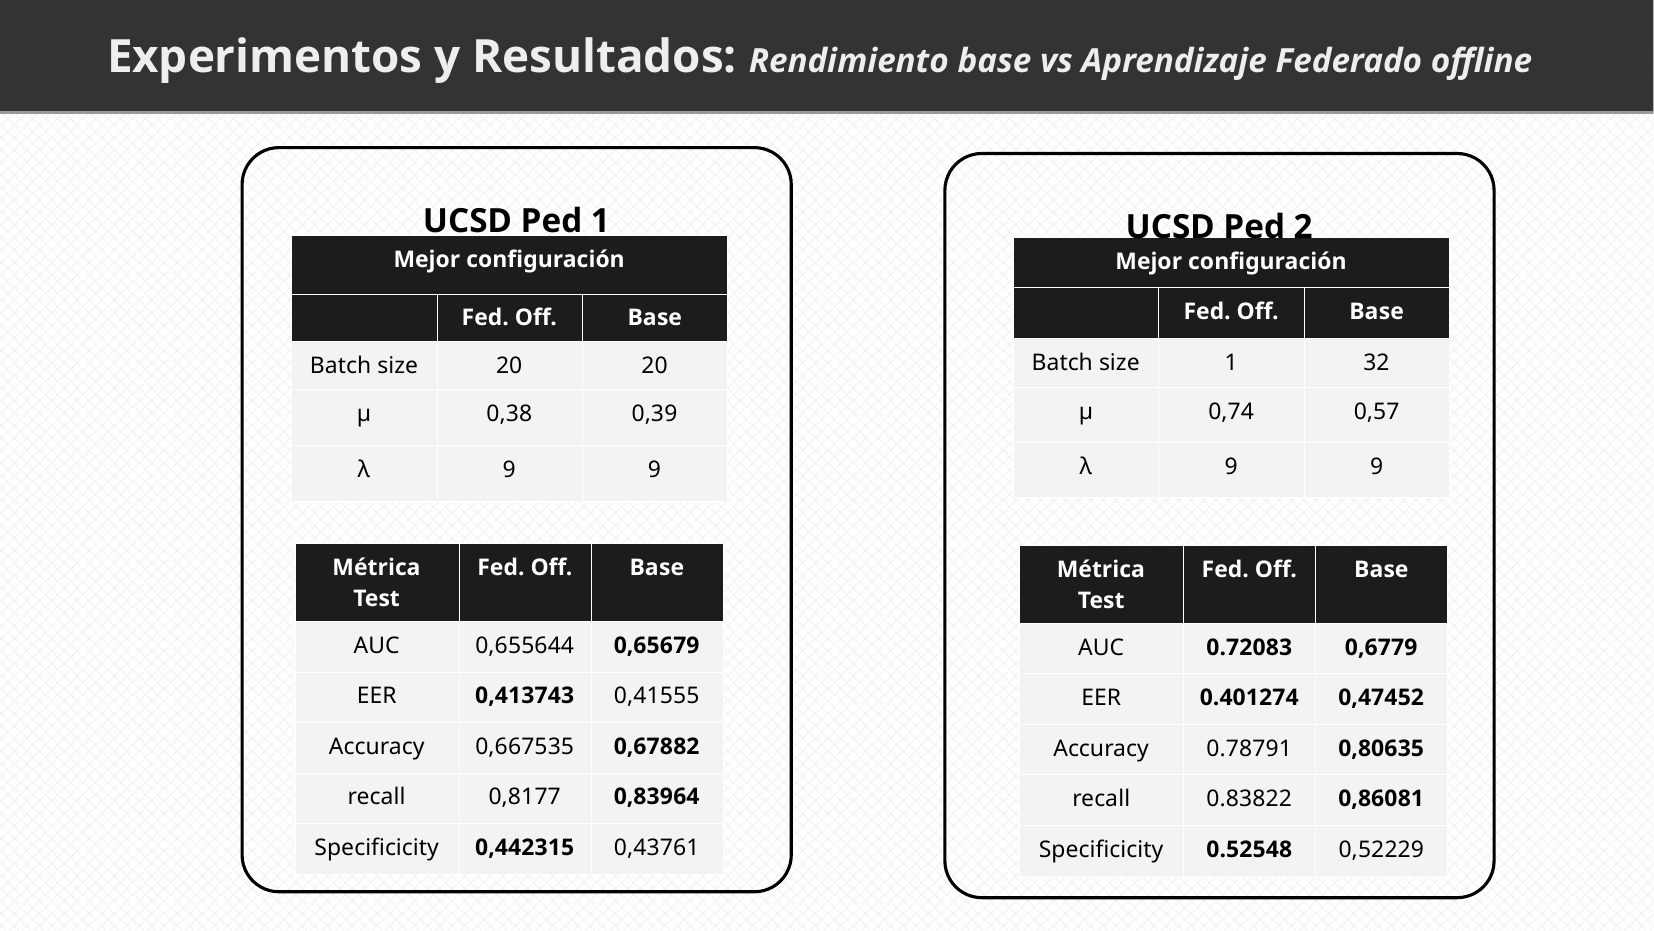

Experimentos y Resultados: Rendimiento base vs Aprendizaje Federado offline
UCSD Ped 1
UCSD Ped 2
| Mejor configuración | | |
| --- | --- | --- |
| | Fed. Off. | Base |
| Batch size | 20 | 20 |
| μ | 0,38 | 0,39 |
| λ | 9 | 9 |
| Mejor configuración | | |
| --- | --- | --- |
| | Fed. Off. | Base |
| Batch size | 1 | 32 |
| μ | 0,74 | 0,57 |
| λ | 9 | 9 |
| Métrica Test | Fed. Off. | Base |
| --- | --- | --- |
| AUC | 0,655644 | 0,65679 |
| EER | 0,413743 | 0,41555 |
| Accuracy | 0,667535 | 0,67882 |
| recall | 0,8177 | 0,83964 |
| Specificicity | 0,442315 | 0,43761 |
| Métrica Test | Fed. Off. | Base |
| --- | --- | --- |
| AUC | 0.72083 | 0,6779 |
| EER | 0.401274 | 0,47452 |
| Accuracy | 0.78791 | 0,80635 |
| recall | 0.83822 | 0,86081 |
| Specificicity | 0.52548 | 0,52229 |